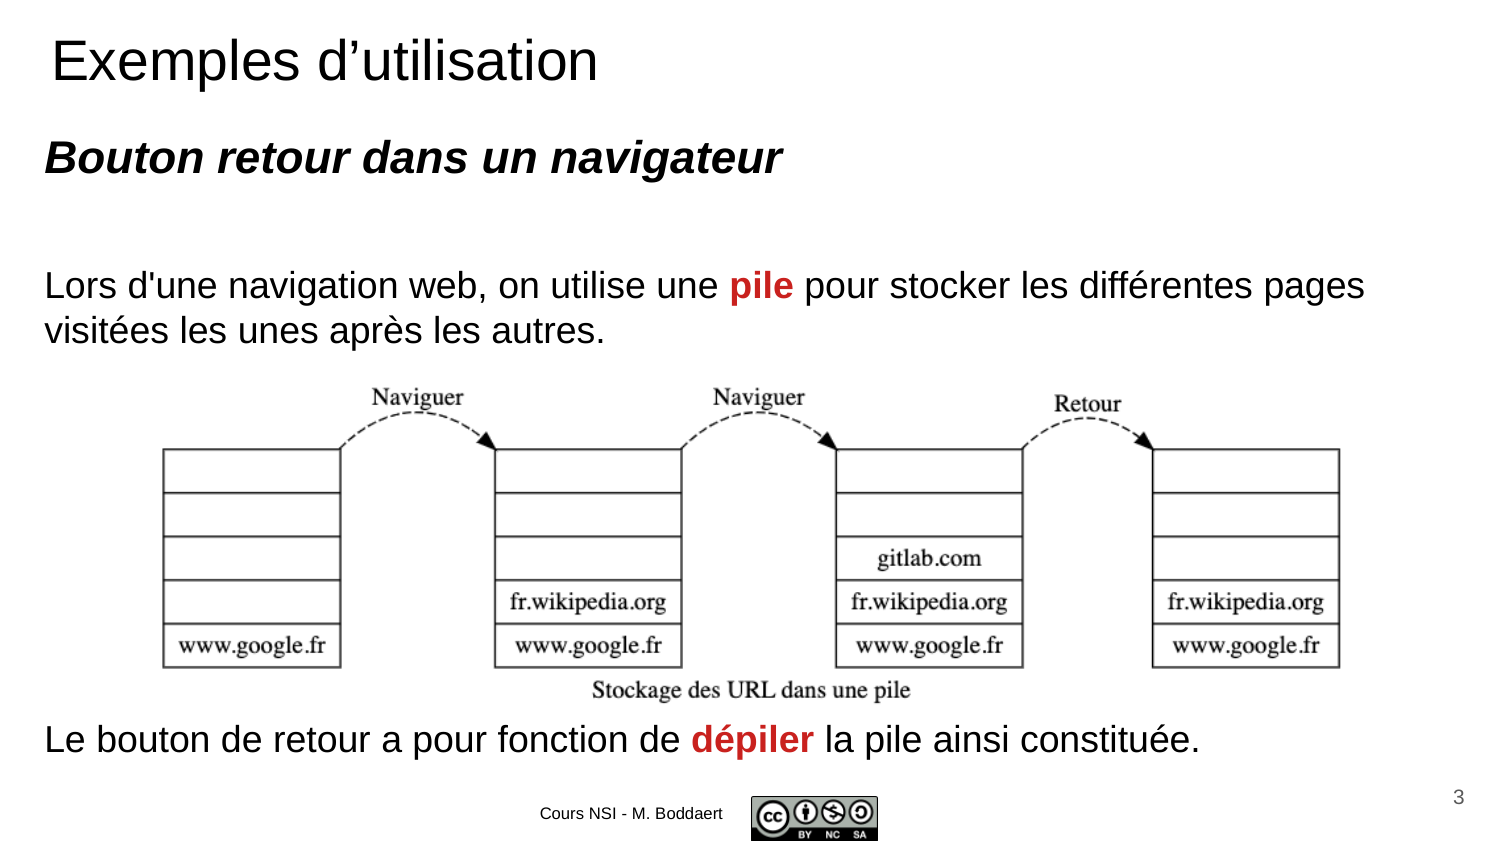

# Exemples d’utilisation
Bouton retour dans un navigateur
Lors d'une navigation web, on utilise une pile pour stocker les différentes pages visitées les unes après les autres.
Le bouton de retour a pour fonction de dépiler la pile ainsi constituée.